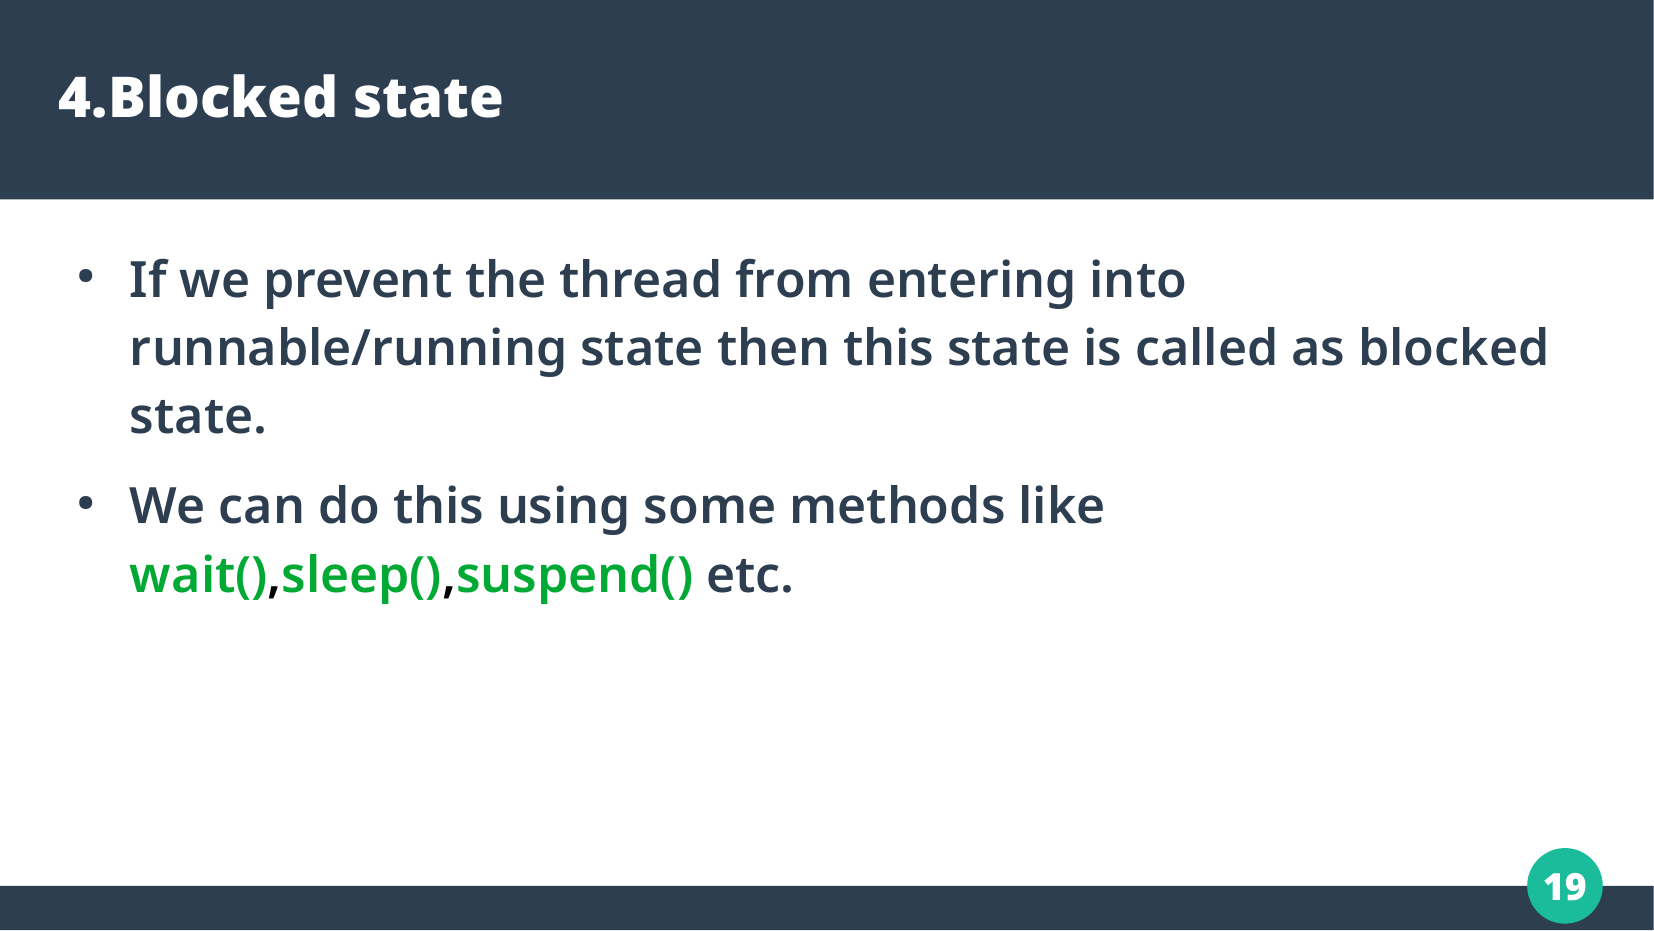

# 4.Blocked state
If we prevent the thread from entering into runnable/running state then this state is called as blocked state.
We can do this using some methods like wait(),sleep(),suspend() etc.